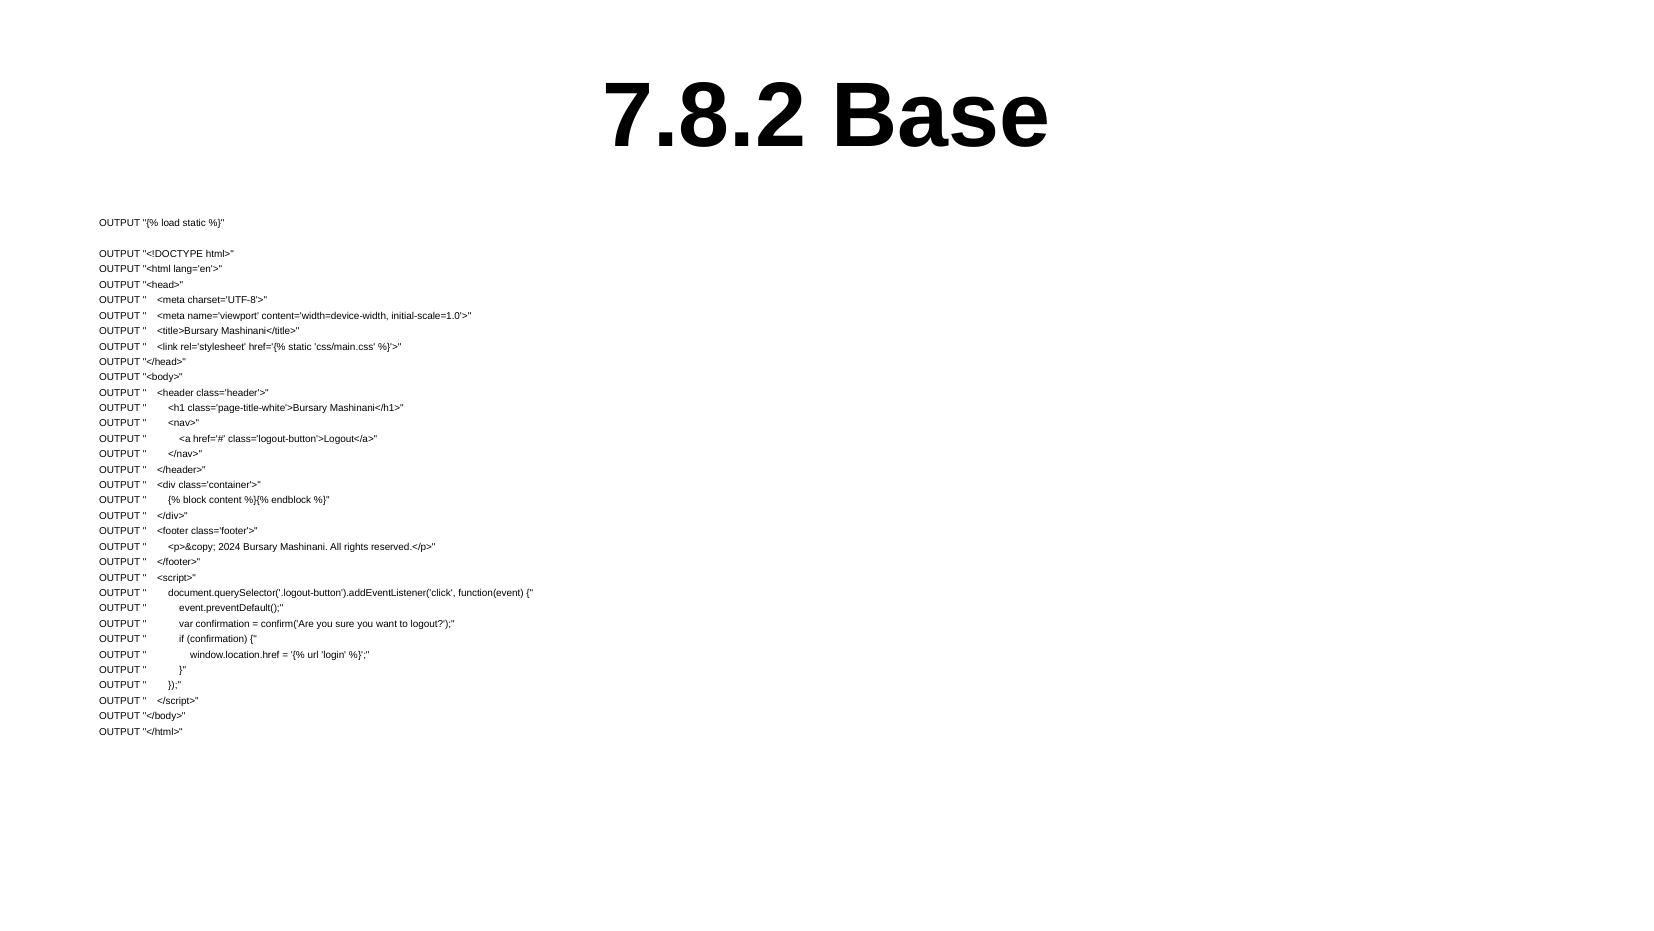

# 7.8.2 Base
OUTPUT "{% load static %}"
OUTPUT "<!DOCTYPE html>"
OUTPUT "<html lang='en'>"
OUTPUT "<head>"
OUTPUT " <meta charset='UTF-8'>"
OUTPUT " <meta name='viewport' content='width=device-width, initial-scale=1.0'>"
OUTPUT " <title>Bursary Mashinani</title>"
OUTPUT " <link rel='stylesheet' href='{% static 'css/main.css' %}'>"
OUTPUT "</head>"
OUTPUT "<body>"
OUTPUT " <header class='header'>"
OUTPUT " <h1 class='page-title-white'>Bursary Mashinani</h1>"
OUTPUT " <nav>"
OUTPUT " <a href='#' class='logout-button'>Logout</a>"
OUTPUT " </nav>"
OUTPUT " </header>"
OUTPUT " <div class='container'>"
OUTPUT " {% block content %}{% endblock %}"
OUTPUT " </div>"
OUTPUT " <footer class='footer'>"
OUTPUT " <p>&copy; 2024 Bursary Mashinani. All rights reserved.</p>"
OUTPUT " </footer>"
OUTPUT " <script>"
OUTPUT " document.querySelector('.logout-button').addEventListener('click', function(event) {"
OUTPUT " event.preventDefault();"
OUTPUT " var confirmation = confirm('Are you sure you want to logout?');"
OUTPUT " if (confirmation) {"
OUTPUT " window.location.href = '{% url 'login' %}';"
OUTPUT " }"
OUTPUT " });"
OUTPUT " </script>"
OUTPUT "</body>"
OUTPUT "</html>"